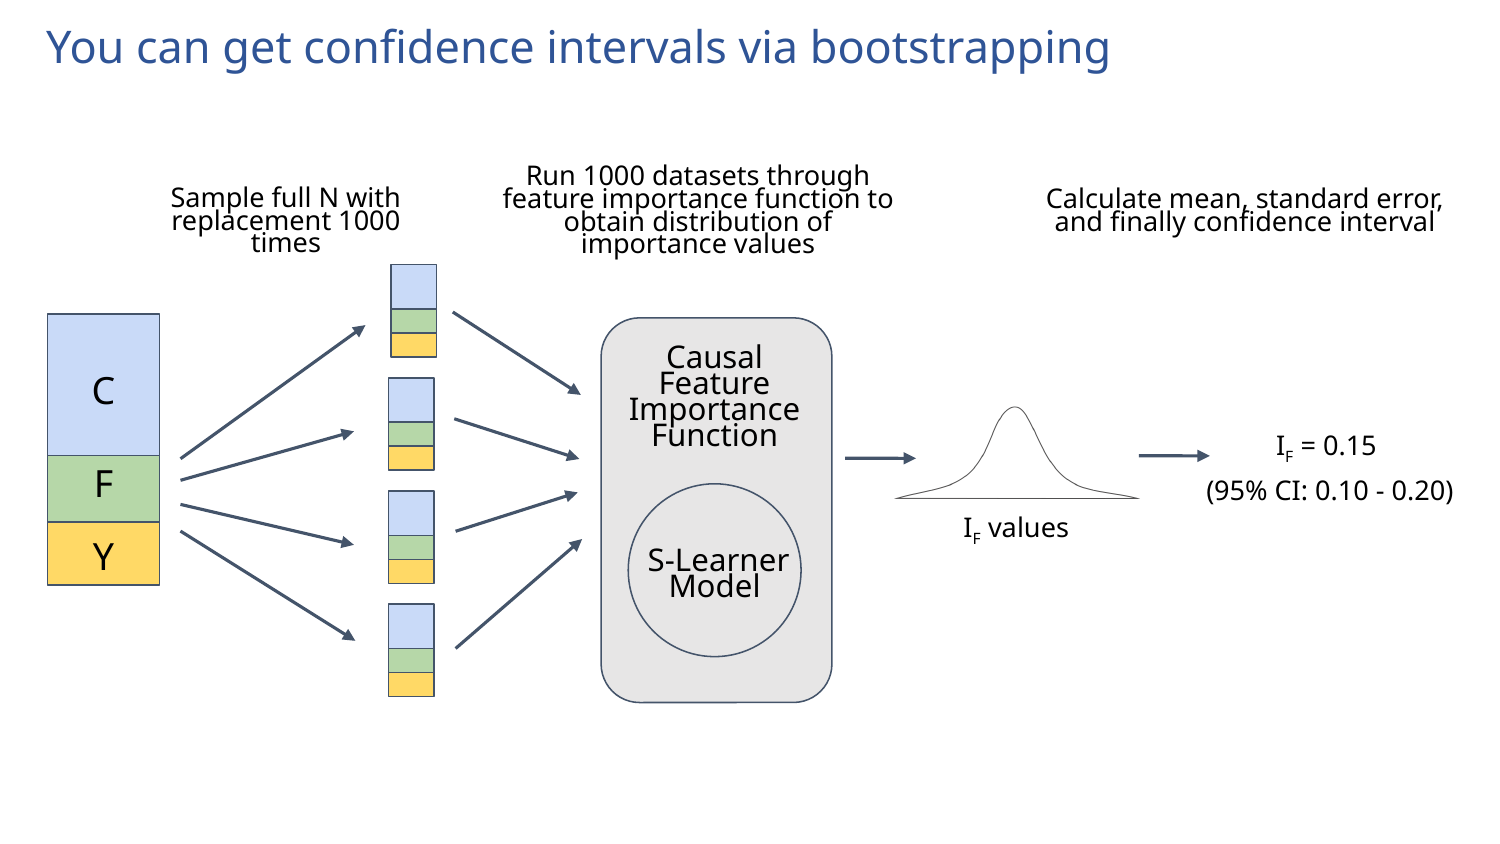

You can get confidence intervals via bootstrapping
Sample full N with replacement 1000 times
Run 1000 datasets through feature importance function to obtain distribution of importance values
Calculate mean, standard error, and finally confidence interval
Causal
Feature
Importance
Function
C
IF = 0.15
(95% CI: 0.10 - 0.20)
F
IF values
 S-Learner Model
Y